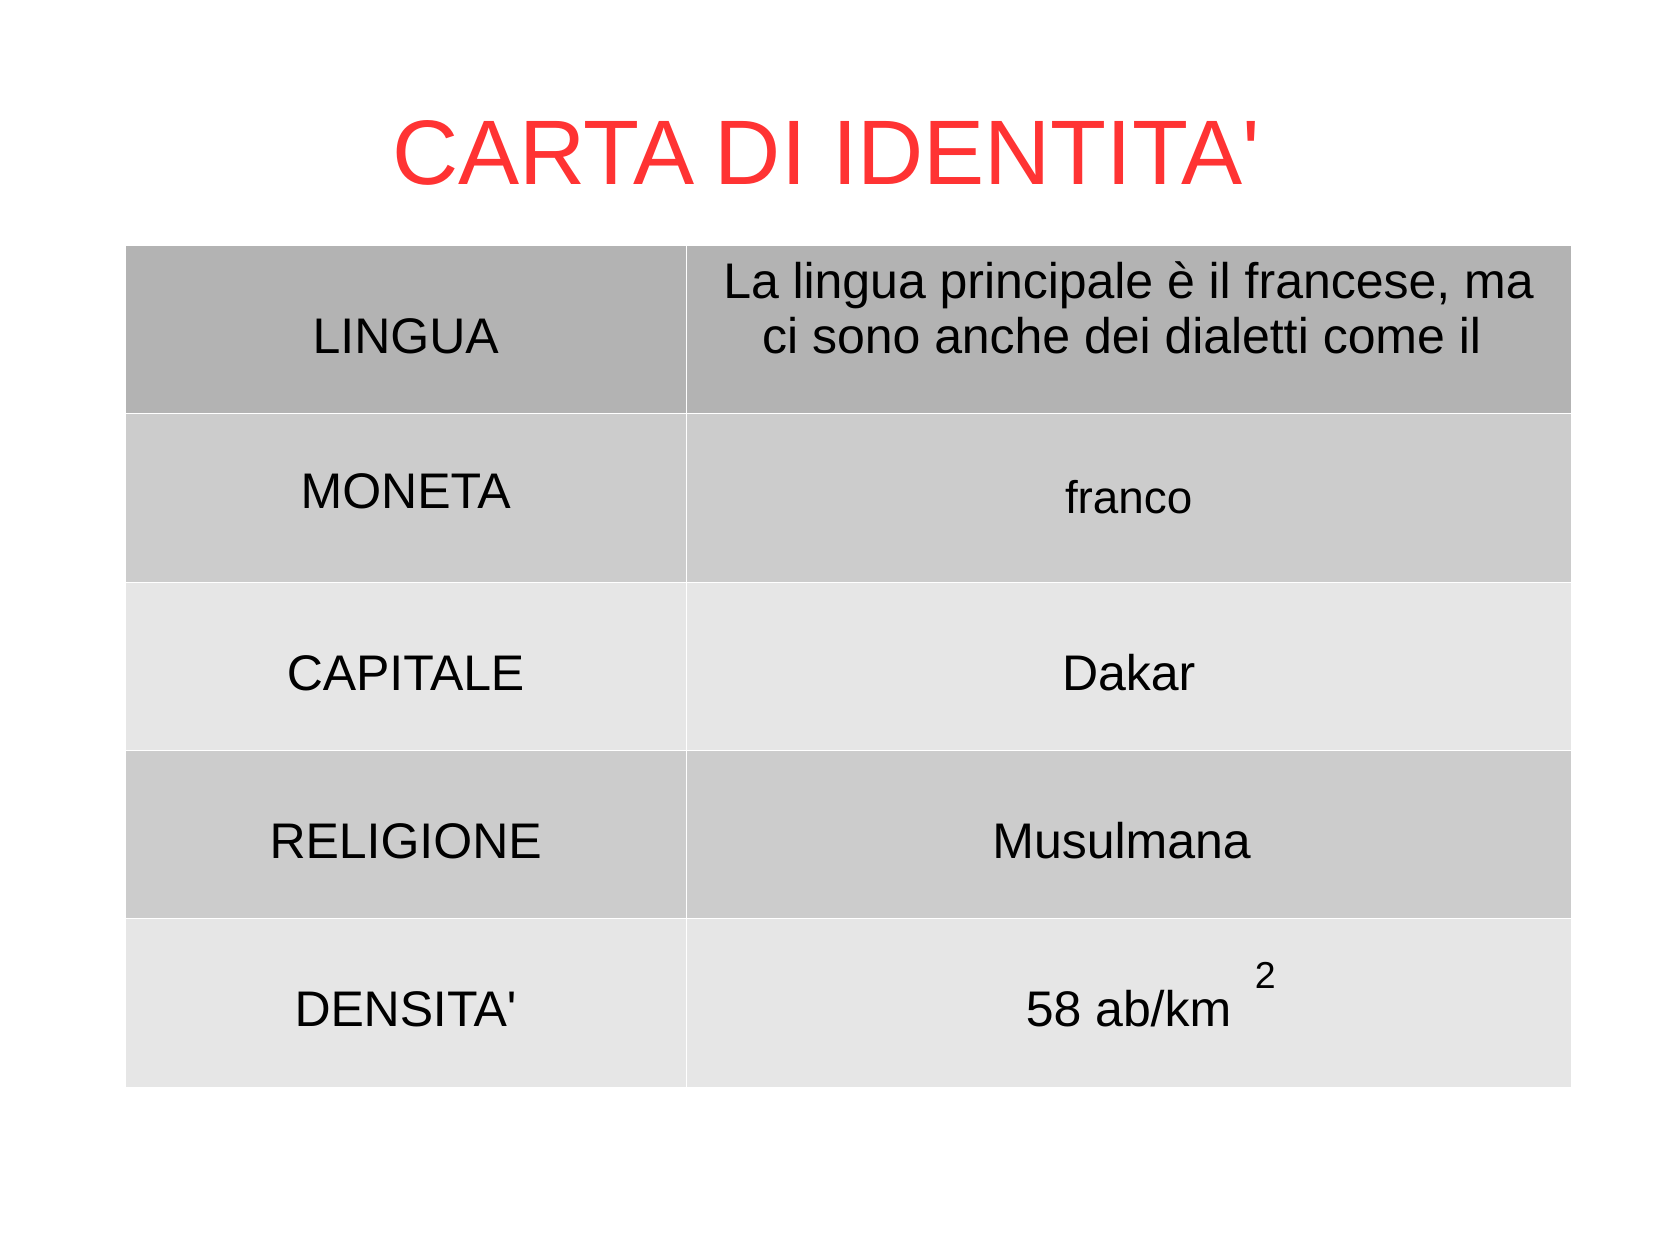

# CARTA DI IDENTITA'
| LINGUA | La lingua principale è il francese, ma ci sono anche dei dialetti come il |
| --- | --- |
| MONETA | franco |
| CAPITALE | Dakar |
| RELIGIONE | Musulmana |
| DENSITA' | 58 ab/km |
2